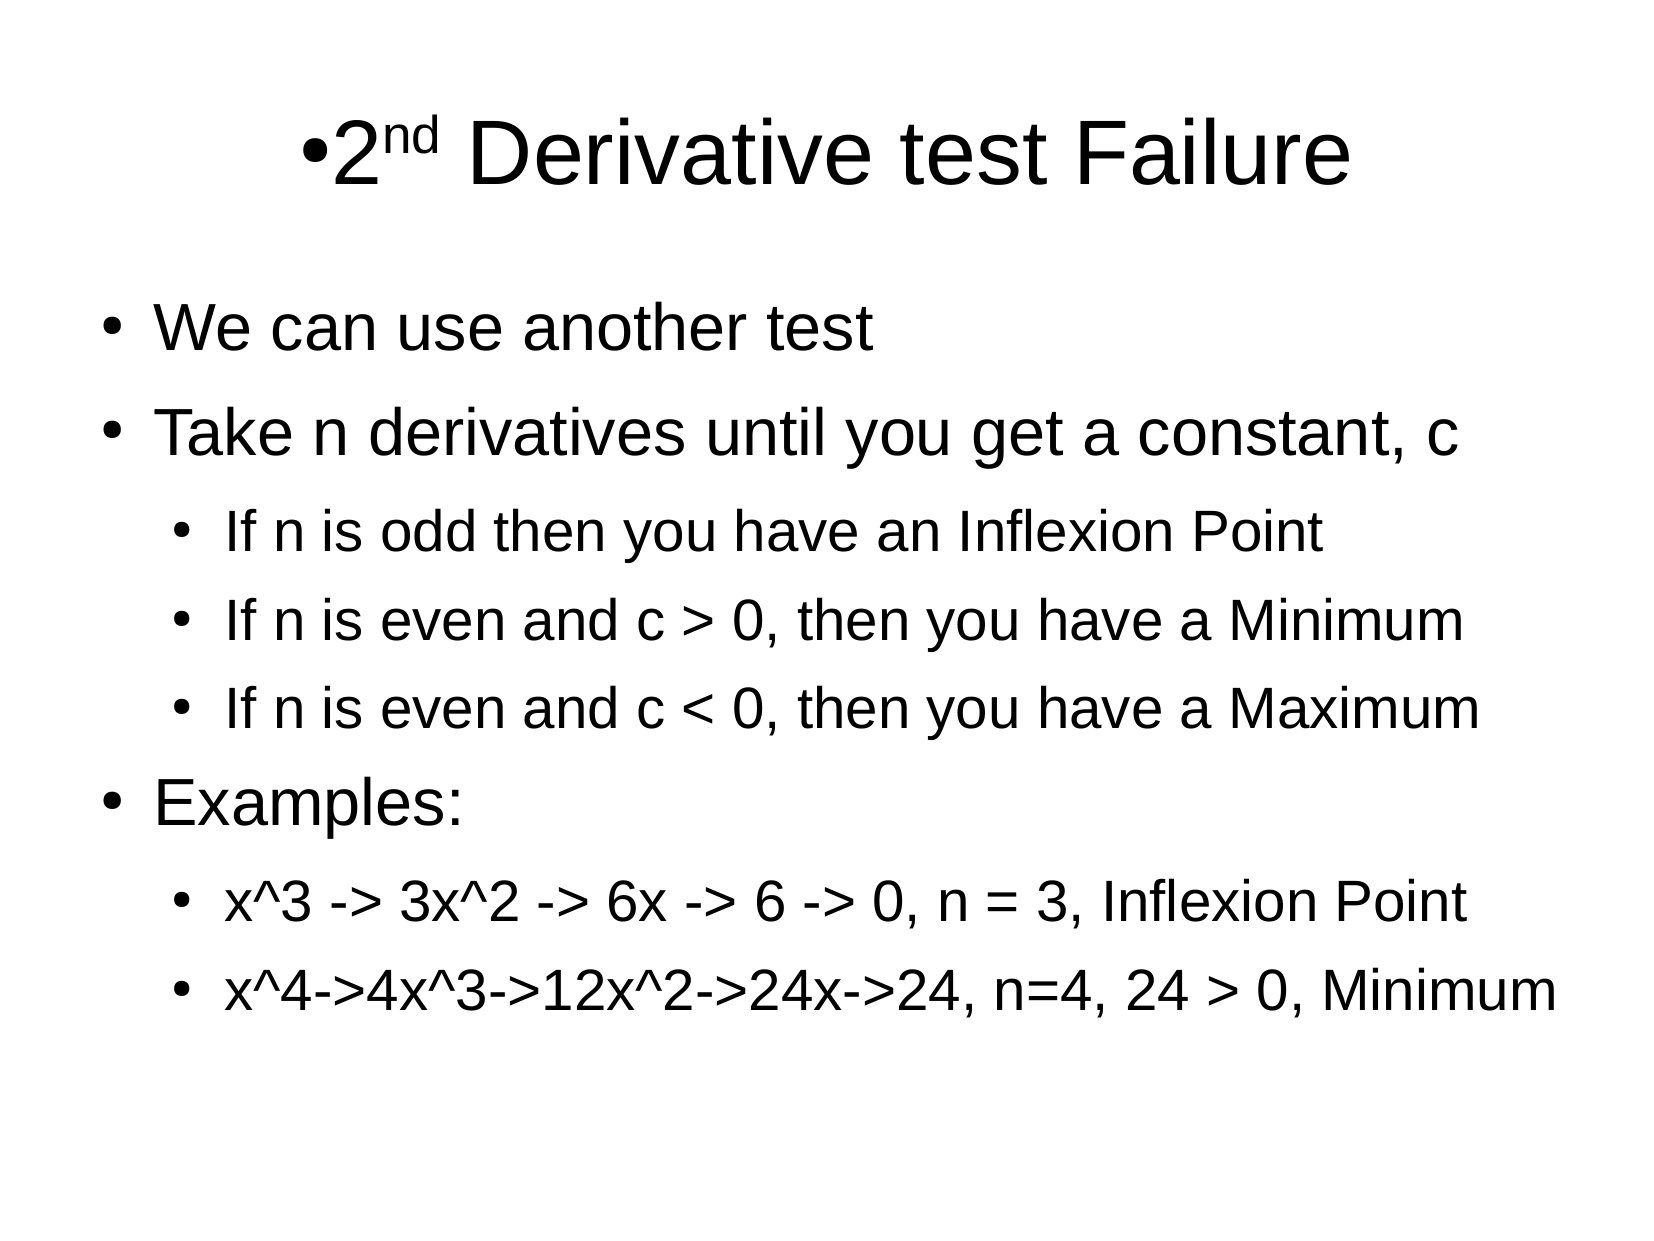

# 2nd Derivative test Failure
We can use another test
Take n derivatives until you get a constant, c
If n is odd then you have an Inflexion Point
If n is even and c > 0, then you have a Minimum
If n is even and c < 0, then you have a Maximum
Examples:
x^3 -> 3x^2 -> 6x -> 6 -> 0, n = 3, Inflexion Point
x^4->4x^3->12x^2->24x->24, n=4, 24 > 0, Minimum